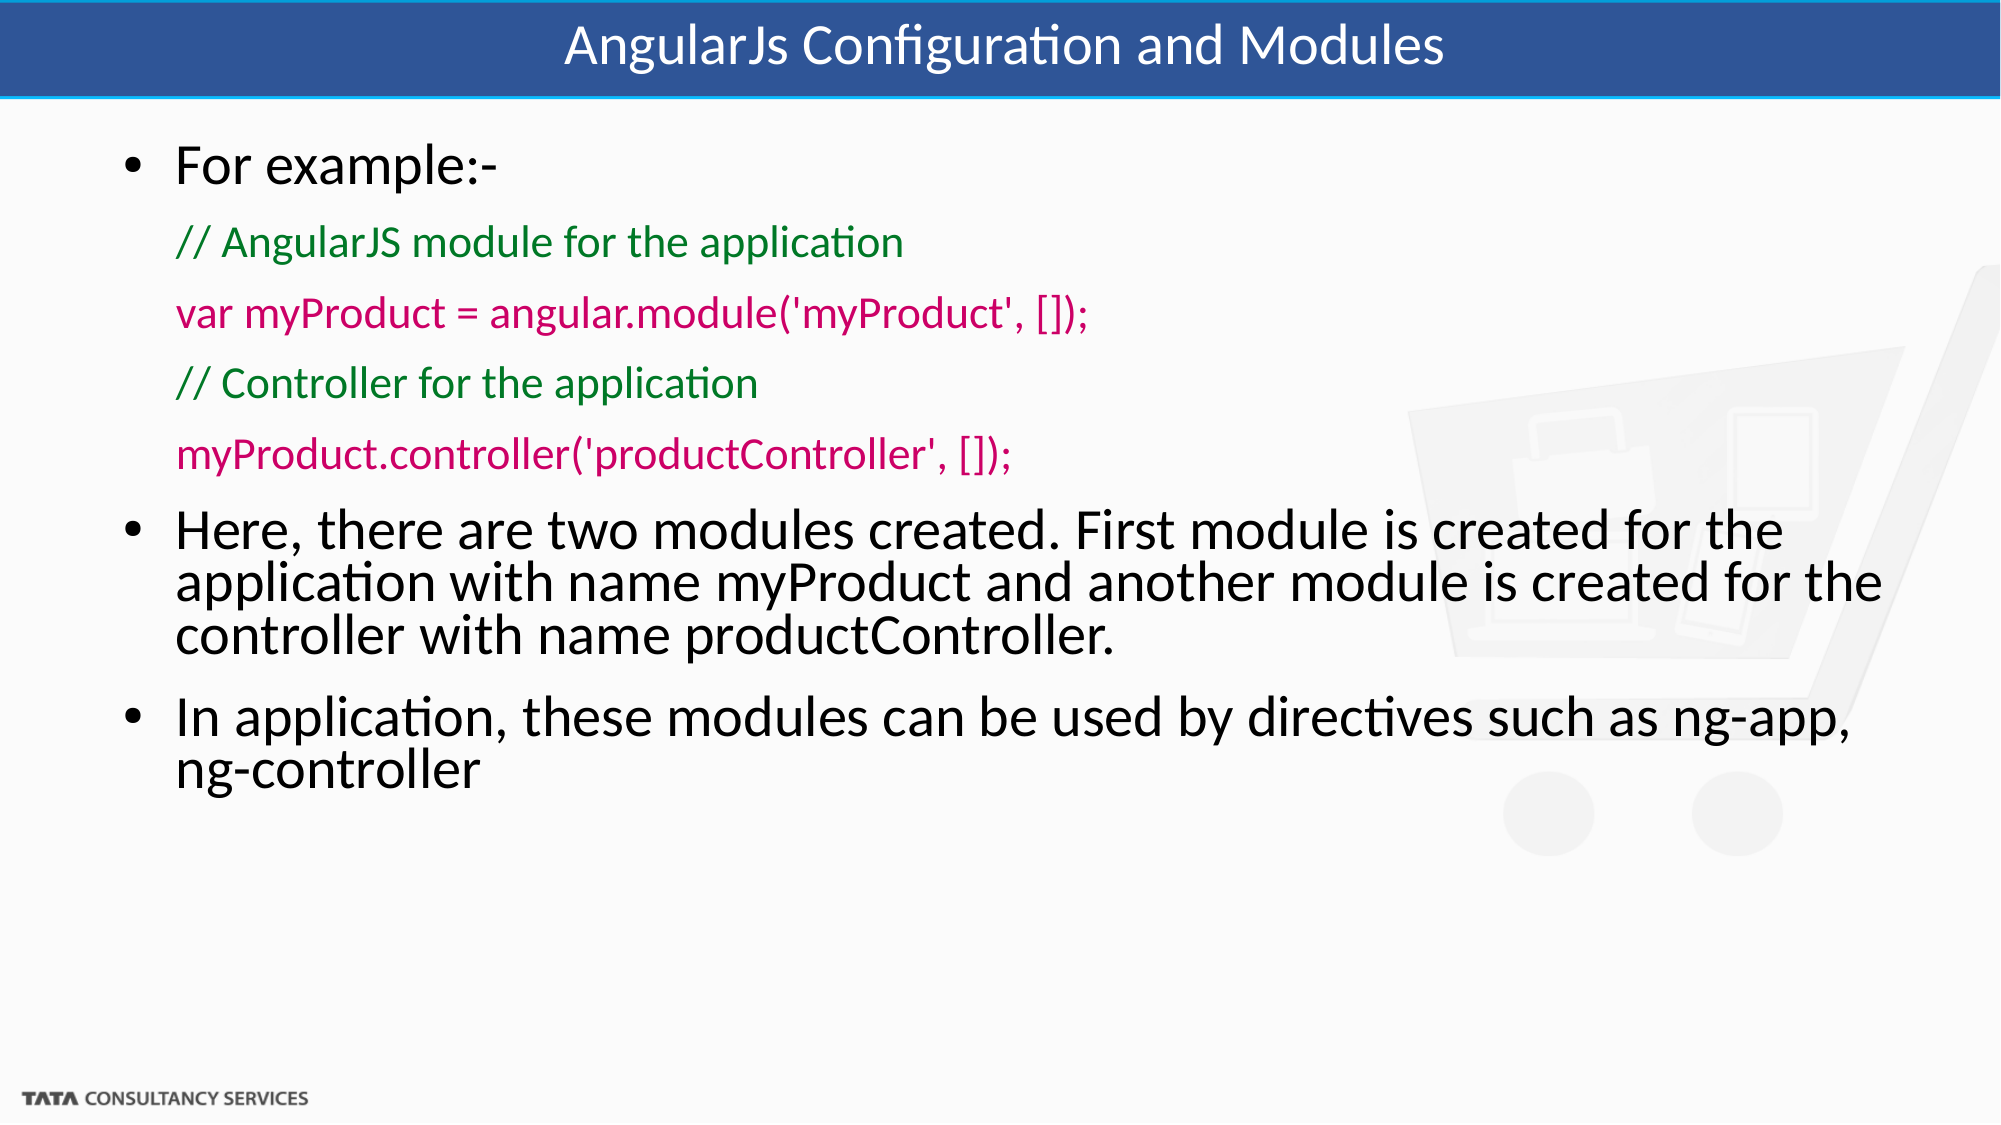

# AngularJs Configuration and Modules
For example:-
// AngularJS module for the application
var myProduct = angular.module('myProduct', []);
// Controller for the application
myProduct.controller('productController', []);
Here, there are two modules created. First module is created for the application with name myProduct and another module is created for the controller with name productController.
In application, these modules can be used by directives such as ng-app, ng-controller